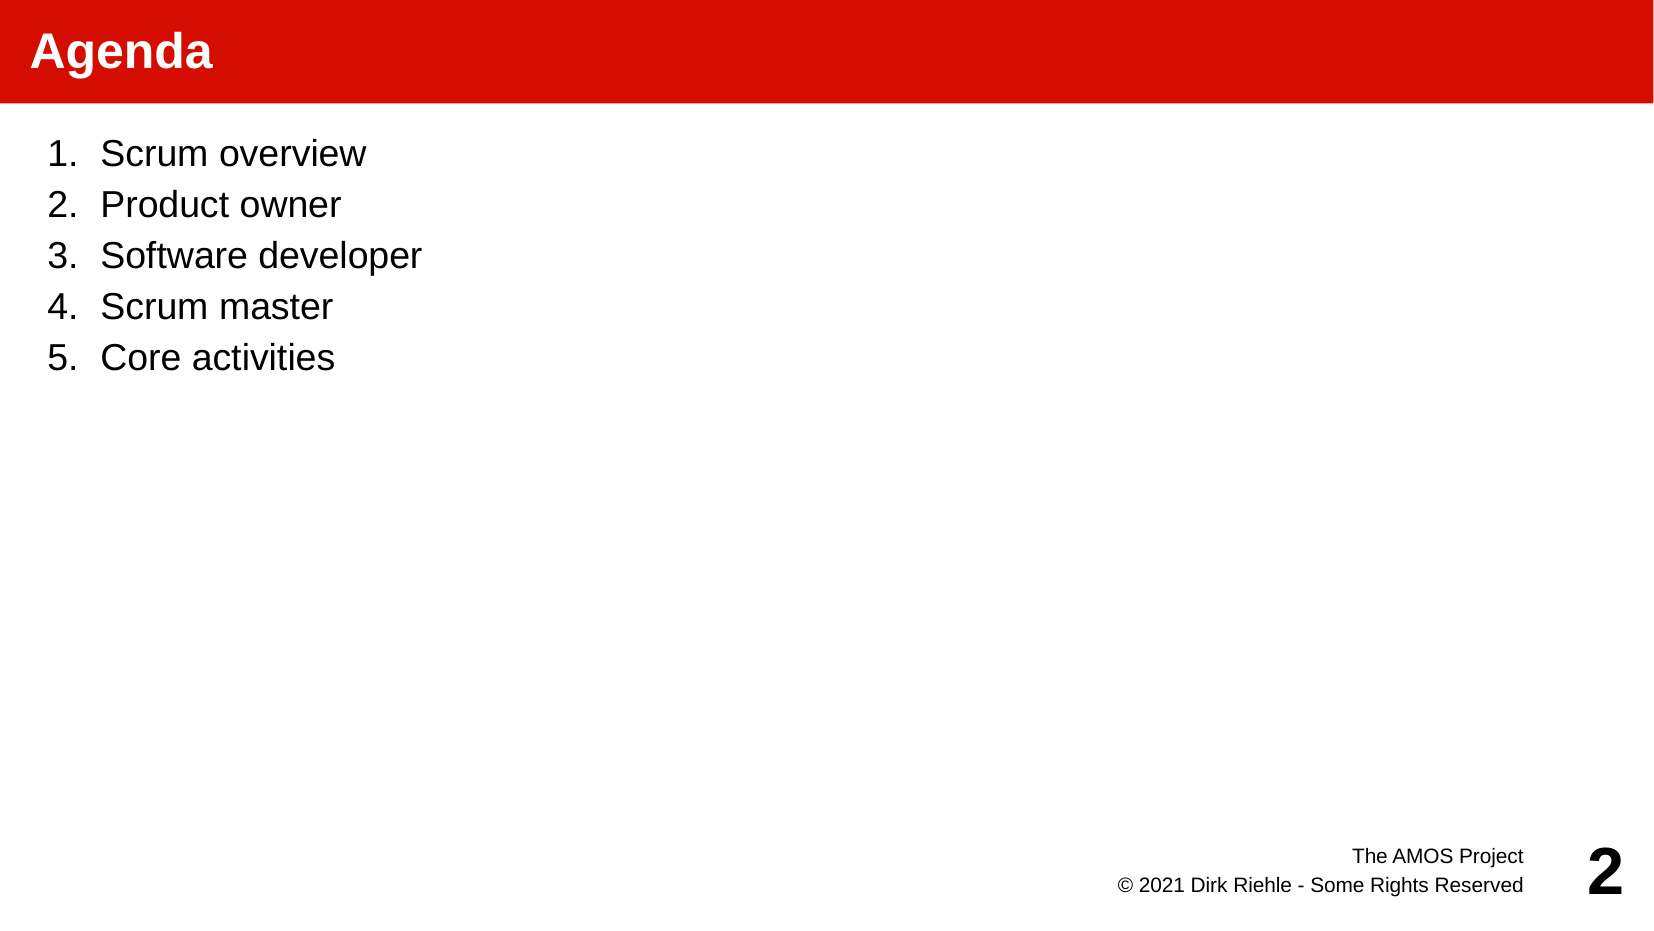

# Agenda
Scrum overview
Product owner
Software developer
Scrum master
Core activities
The AMOS Project
2
© 2021 Dirk Riehle - Some Rights Reserved